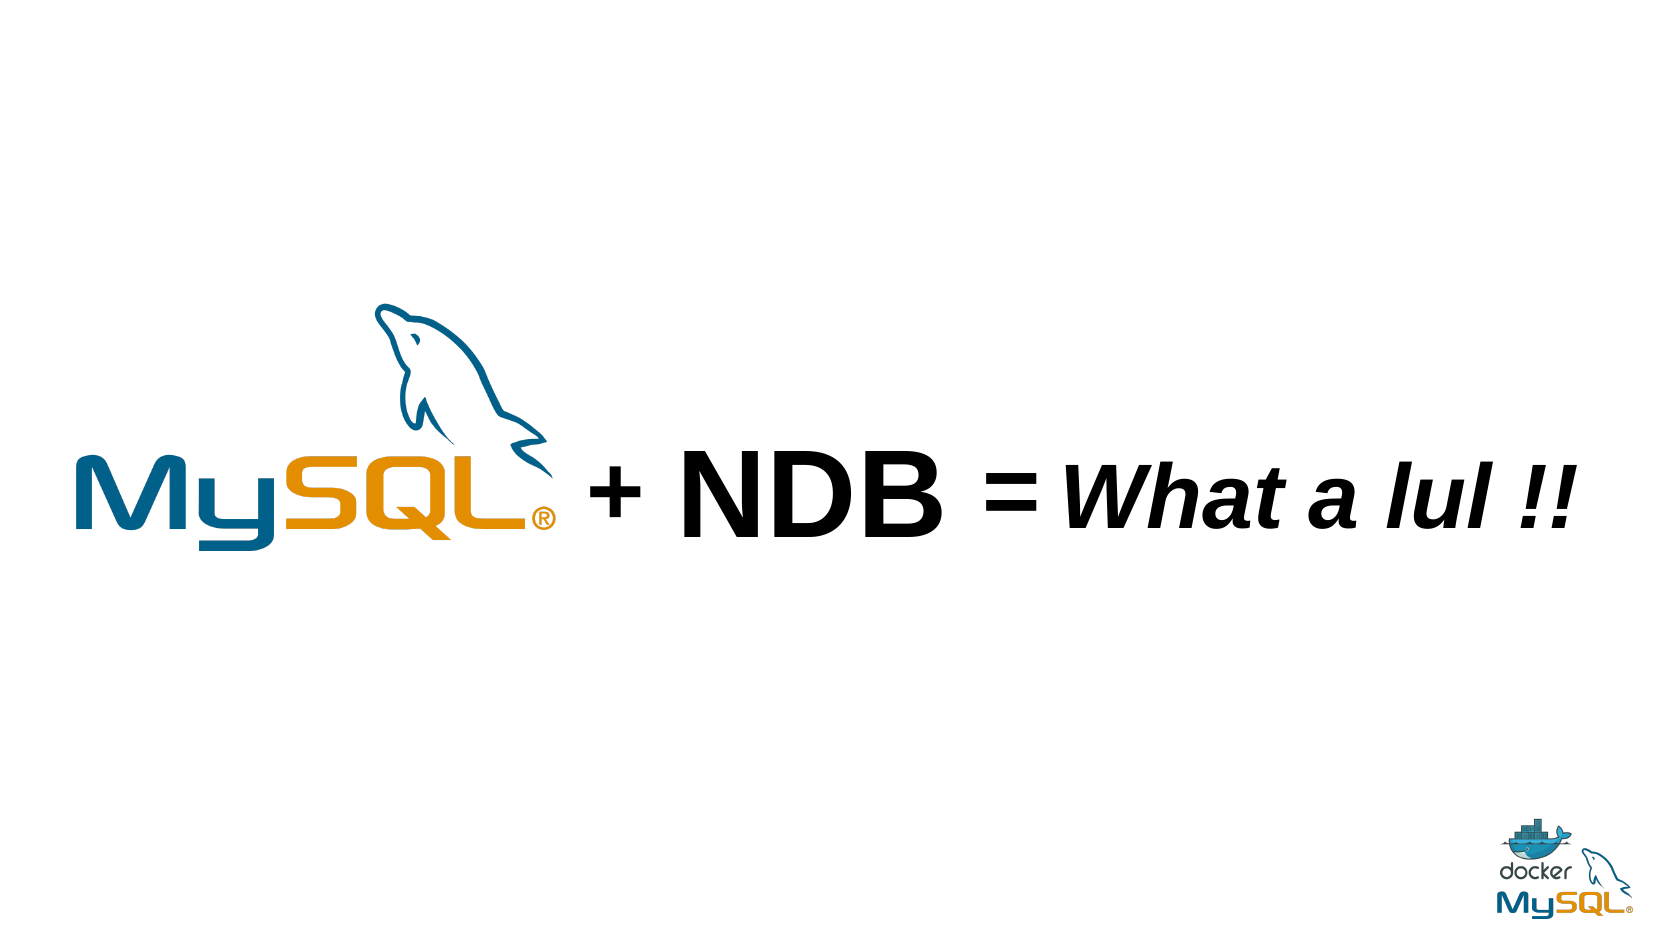

NDB
+
=
What a lul !!